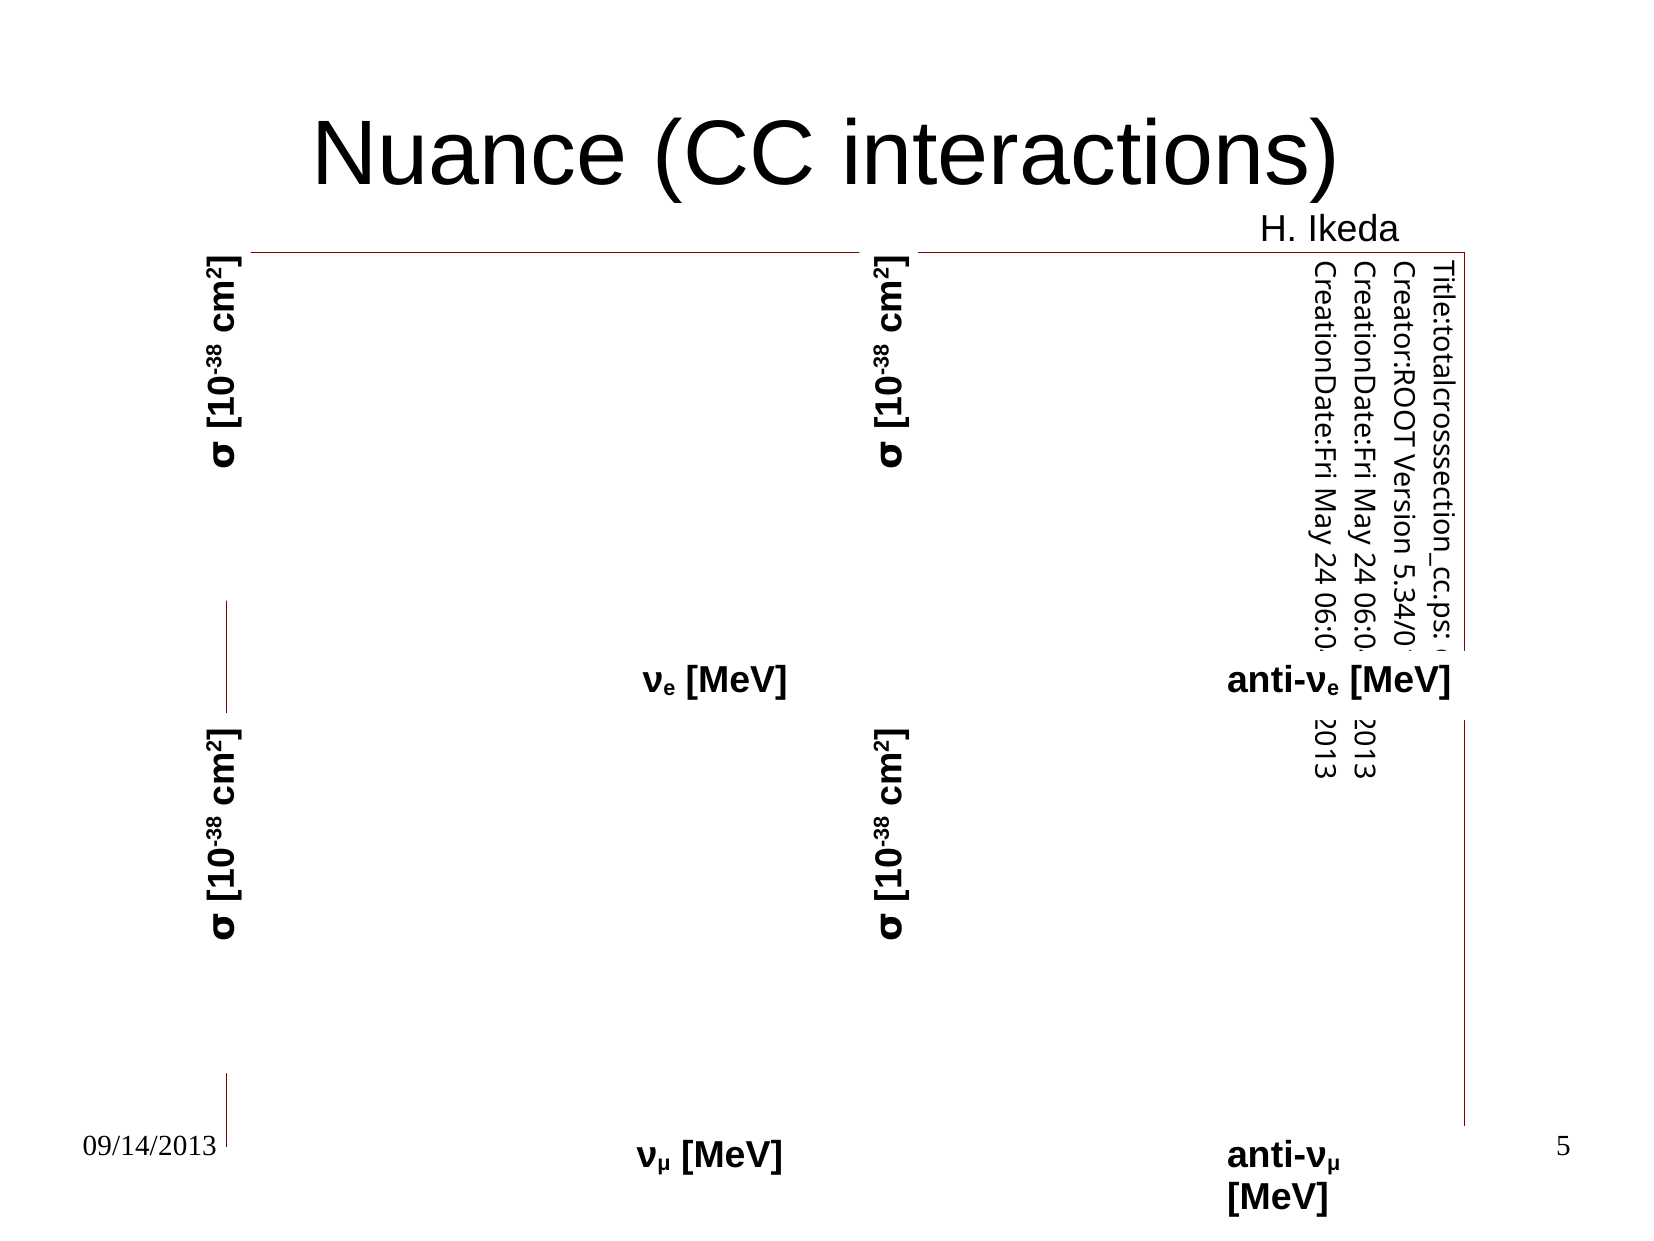

# Nuance (CC interactions)
H. Ikeda
σ [10-38 cm2]
σ [10-38 cm2]
νe [MeV]
anti-νe [MeV]
σ [10-38 cm2]
σ [10-38 cm2]
anti-νμ [MeV]
νμ [MeV]
09/14/2013
5